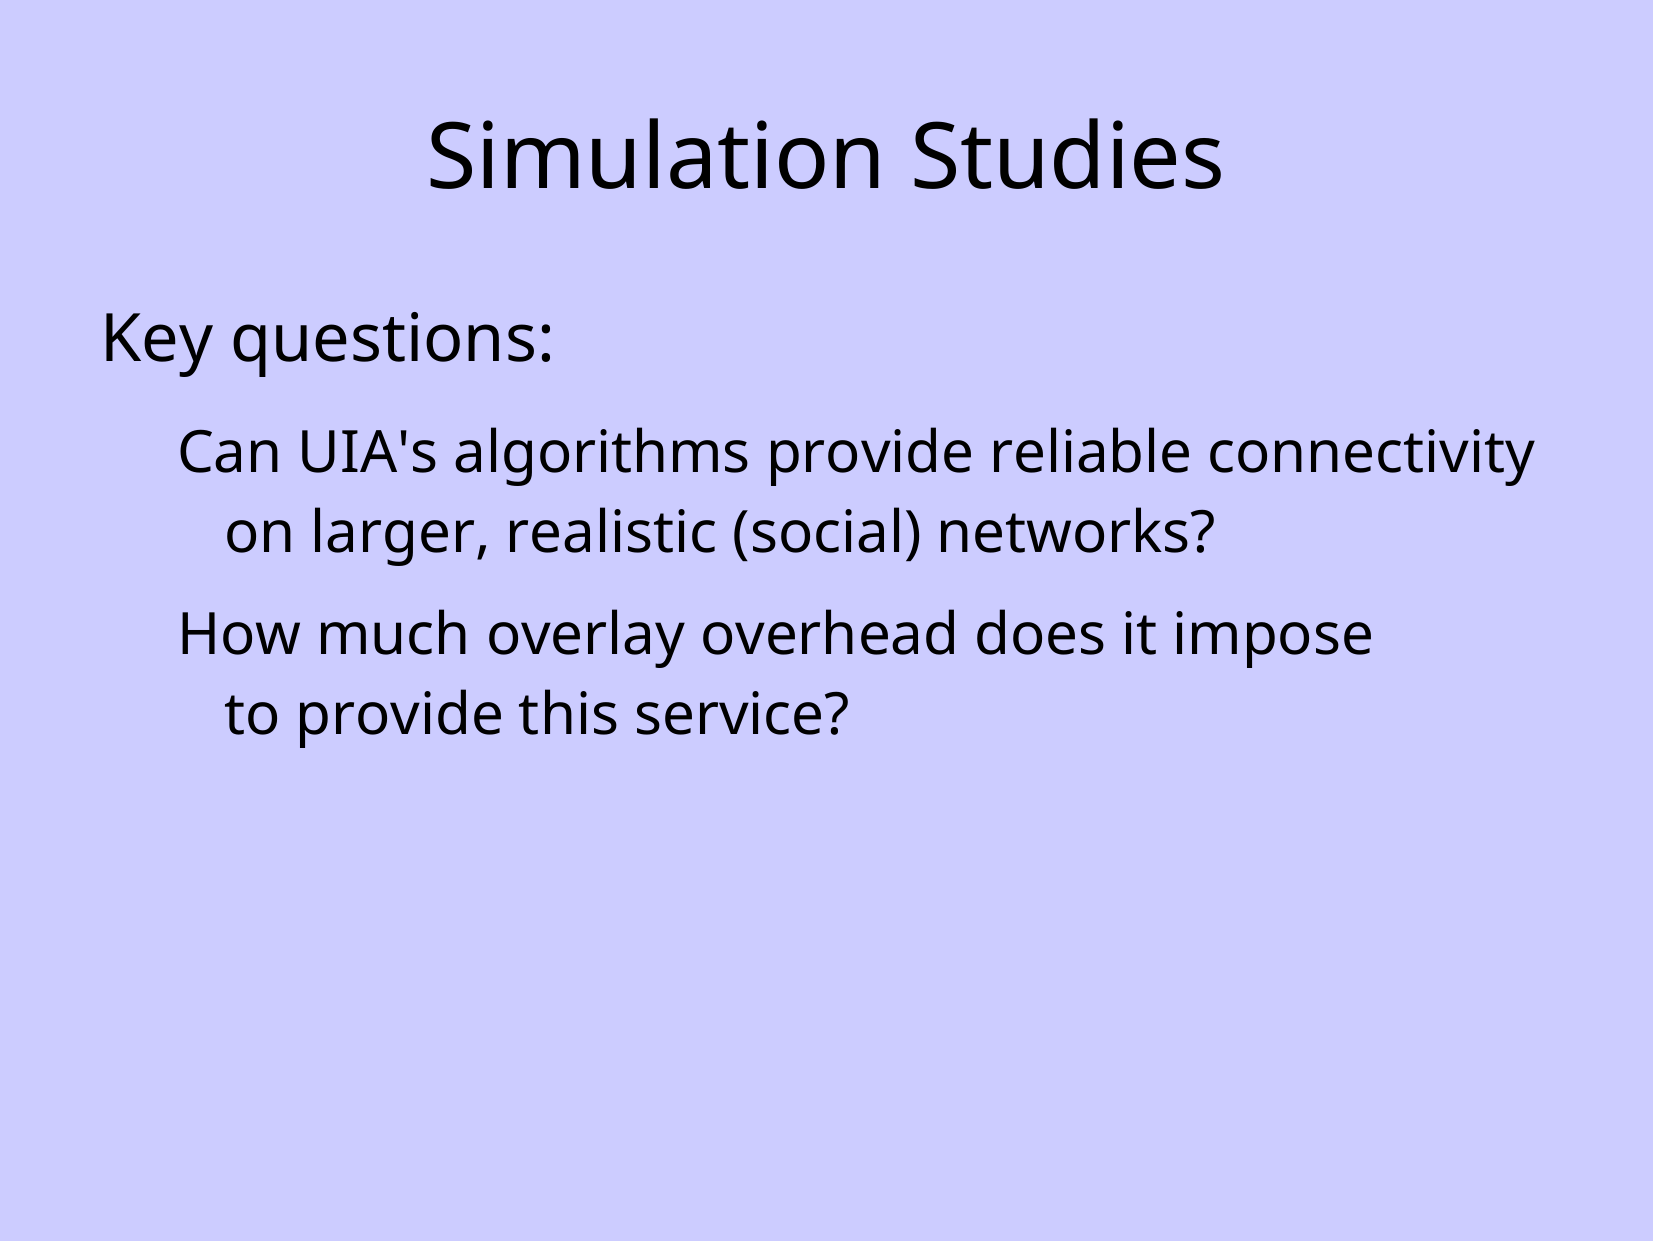

# Simulation Studies
Key questions:
Can UIA's algorithms provide reliable connectivity on larger, realistic (social) networks?
How much overlay overhead does it impose
to provide this service?